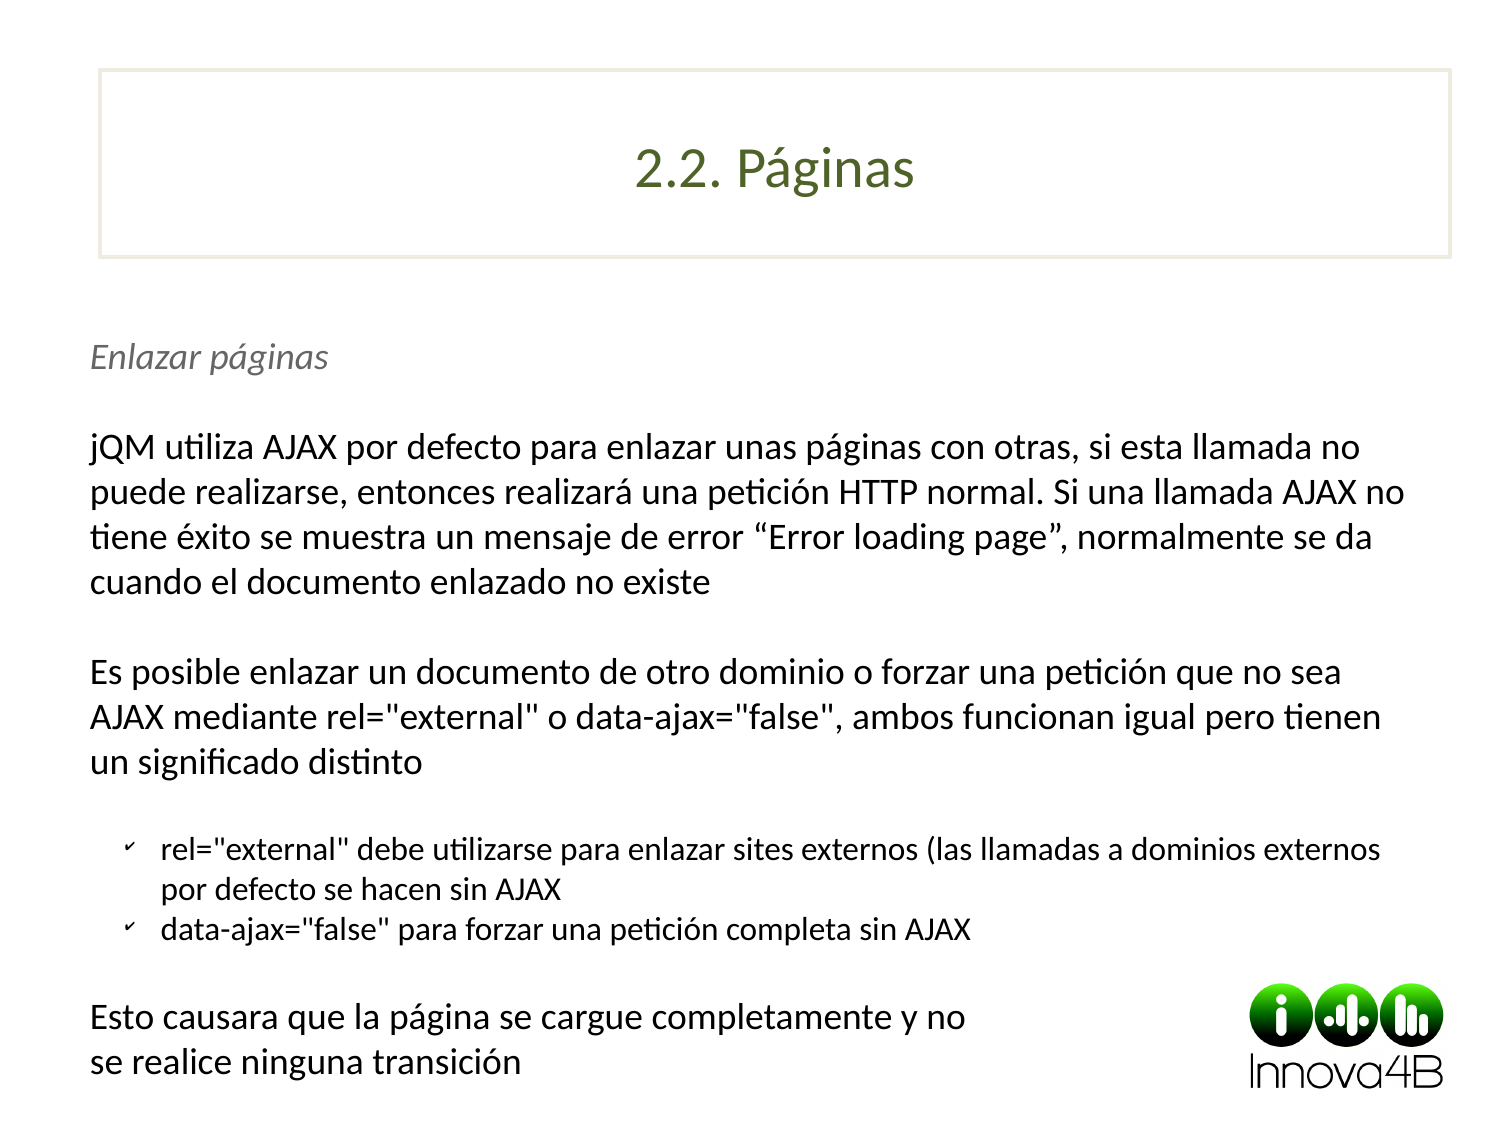

2.2. Páginas
Enlazar páginas
jQM utiliza AJAX por defecto para enlazar unas páginas con otras, si esta llamada no puede realizarse, entonces realizará una petición HTTP normal. Si una llamada AJAX no tiene éxito se muestra un mensaje de error “Error loading page”, normalmente se da cuando el documento enlazado no existe
Es posible enlazar un documento de otro dominio o forzar una petición que no sea AJAX mediante rel="external" o data-ajax="false", ambos funcionan igual pero tienen un significado distinto
rel="external" debe utilizarse para enlazar sites externos (las llamadas a dominios externos por defecto se hacen sin AJAX
data-ajax="false" para forzar una petición completa sin AJAX
Esto causara que la página se cargue completamente y no
se realice ninguna transición